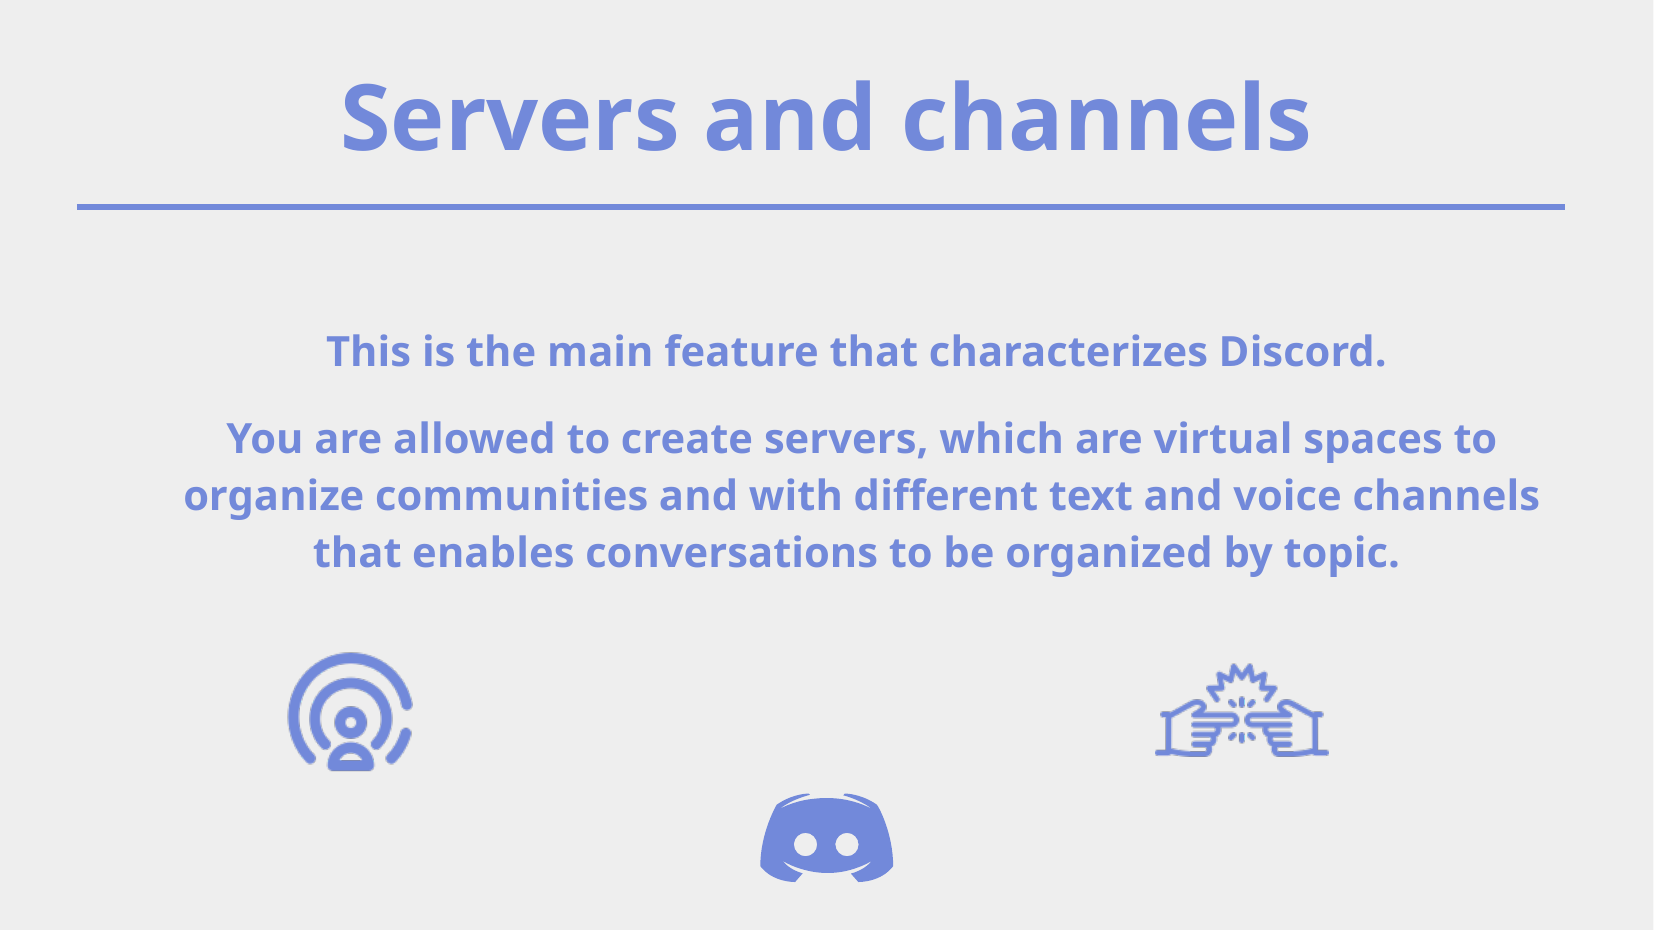

# Servers and channels
This is the main feature that characterizes Discord.
You are allowed to create servers, which are virtual spaces to organize communities and with different text and voice channels that enables conversations to be organized by topic.